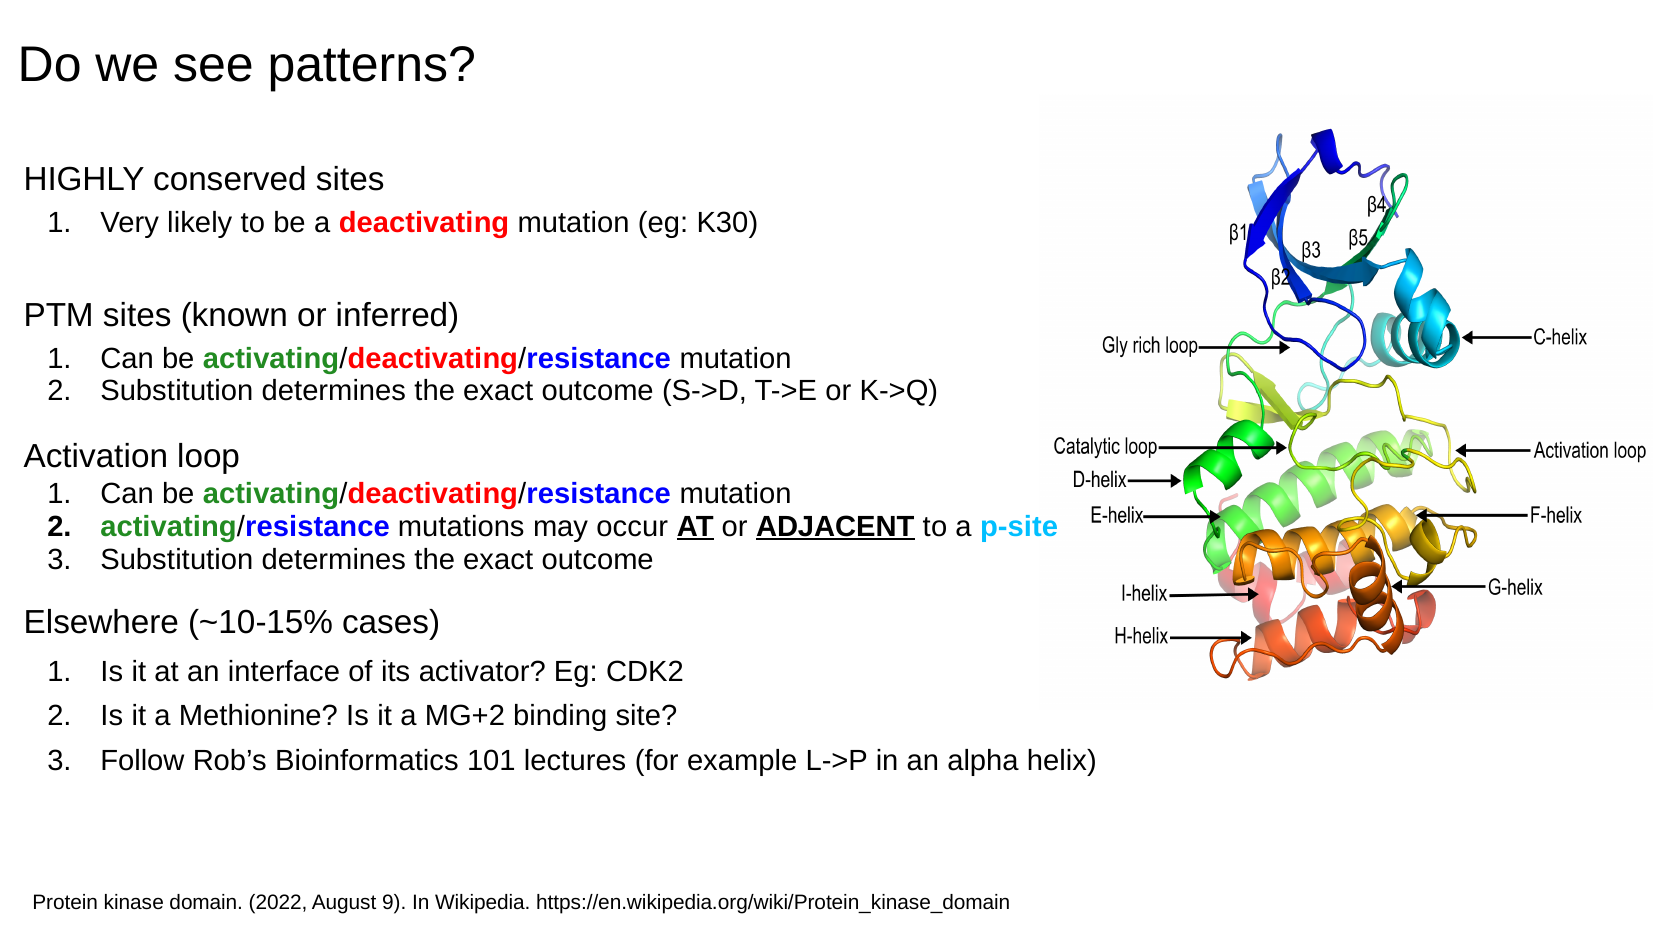

Do we see patterns?
HIGHLY conserved sites
# Very likely to be a deactivating mutation (eg: K30)
PTM sites (known or inferred)
Can be activating/deactivating/resistance mutation
Substitution determines the exact outcome (S->D, T->E or K->Q)
Activation loop
Can be activating/deactivating/resistance mutation
activating/resistance mutations may occur AT or ADJACENT to a p-site
Substitution determines the exact outcome
Elsewhere (~10-15% cases)
Is it at an interface of its activator? Eg: CDK2
Is it a Methionine? Is it a MG+2 binding site?
Follow Rob’s Bioinformatics 101 lectures (for example L->P in an alpha helix)
Protein kinase domain. (2022, August 9). In Wikipedia. https://en.wikipedia.org/wiki/Protein_kinase_domain